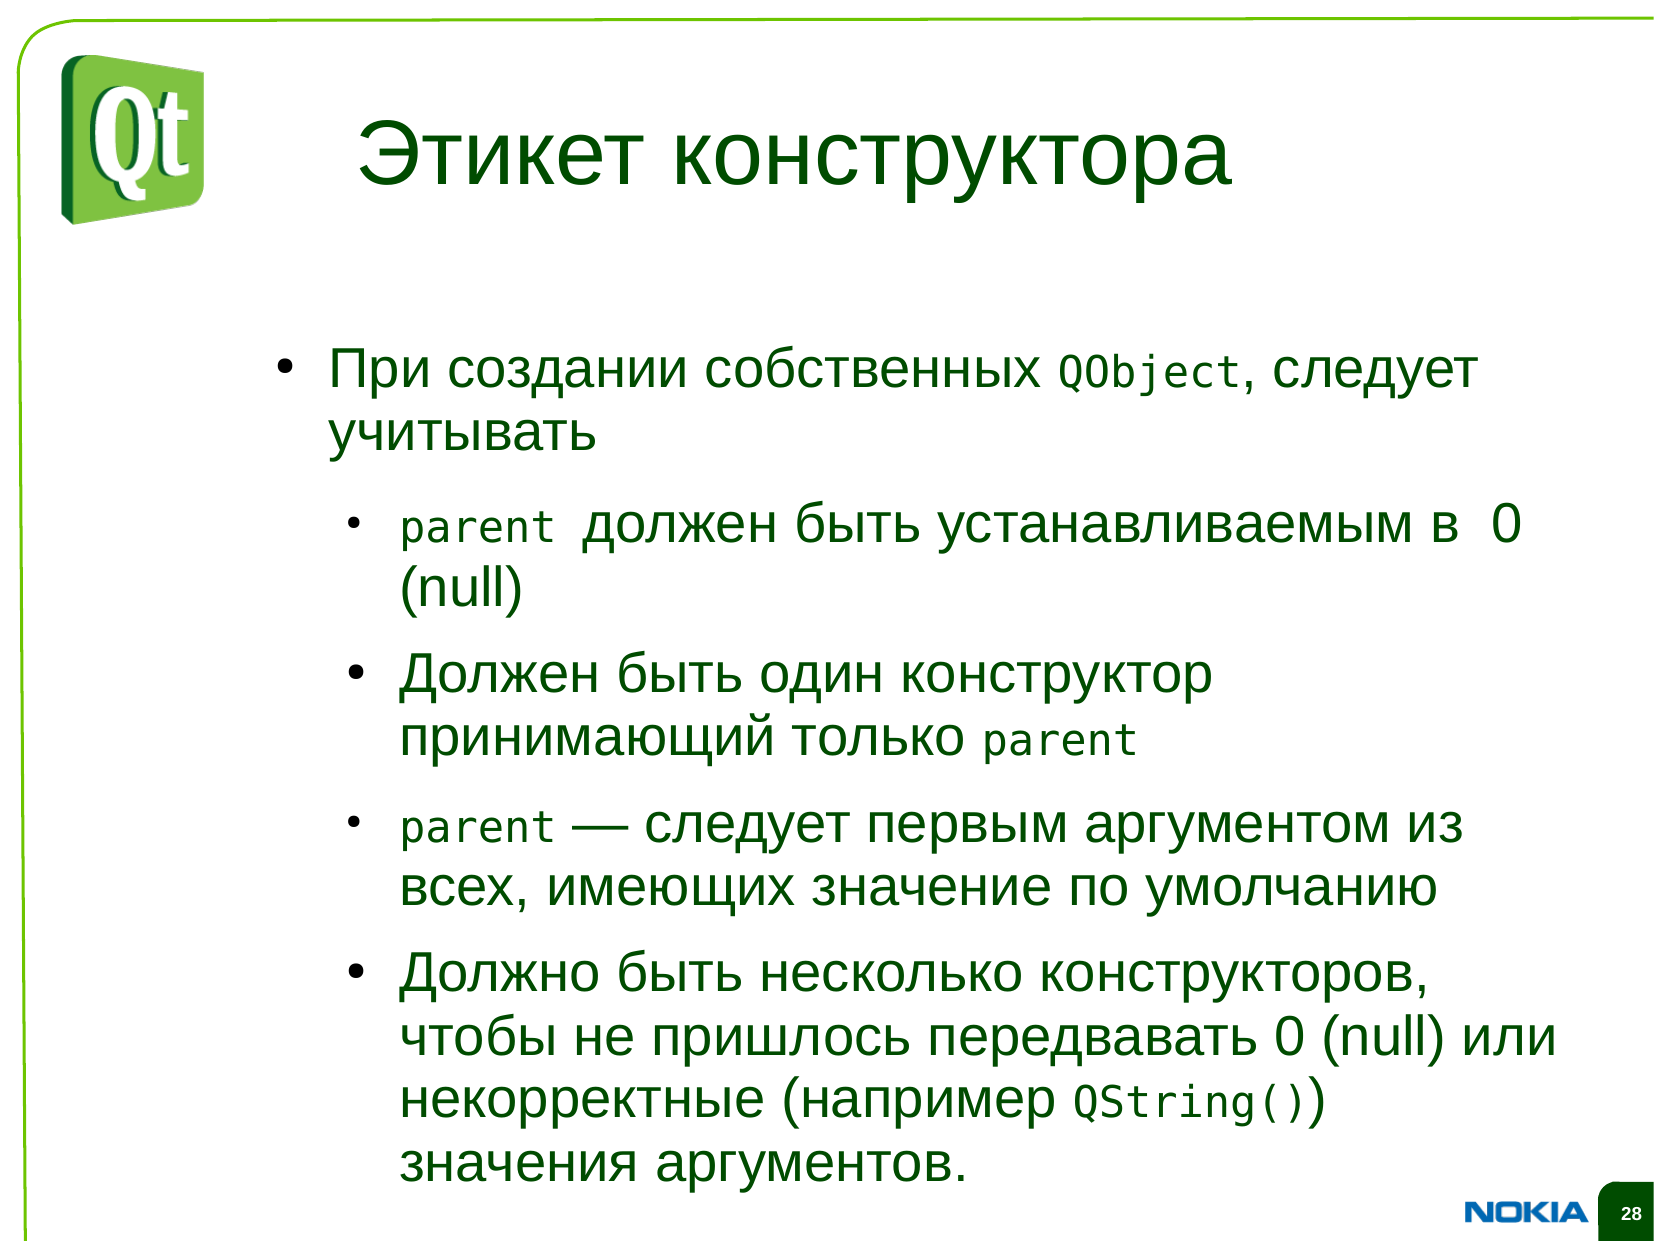

# Этикет конструктора
При создании собственных QObject, следует учитывать
parent должен быть устанавливаемым в 0 (null)
Должен быть один конструктор принимающий только parent
parent — следует первым аргументом из всех, имеющих значение по умолчанию
Должно быть несколько конструкторов, чтобы не пришлось передвавать 0 (null) или некорректные (например QString()) значения аргументов.